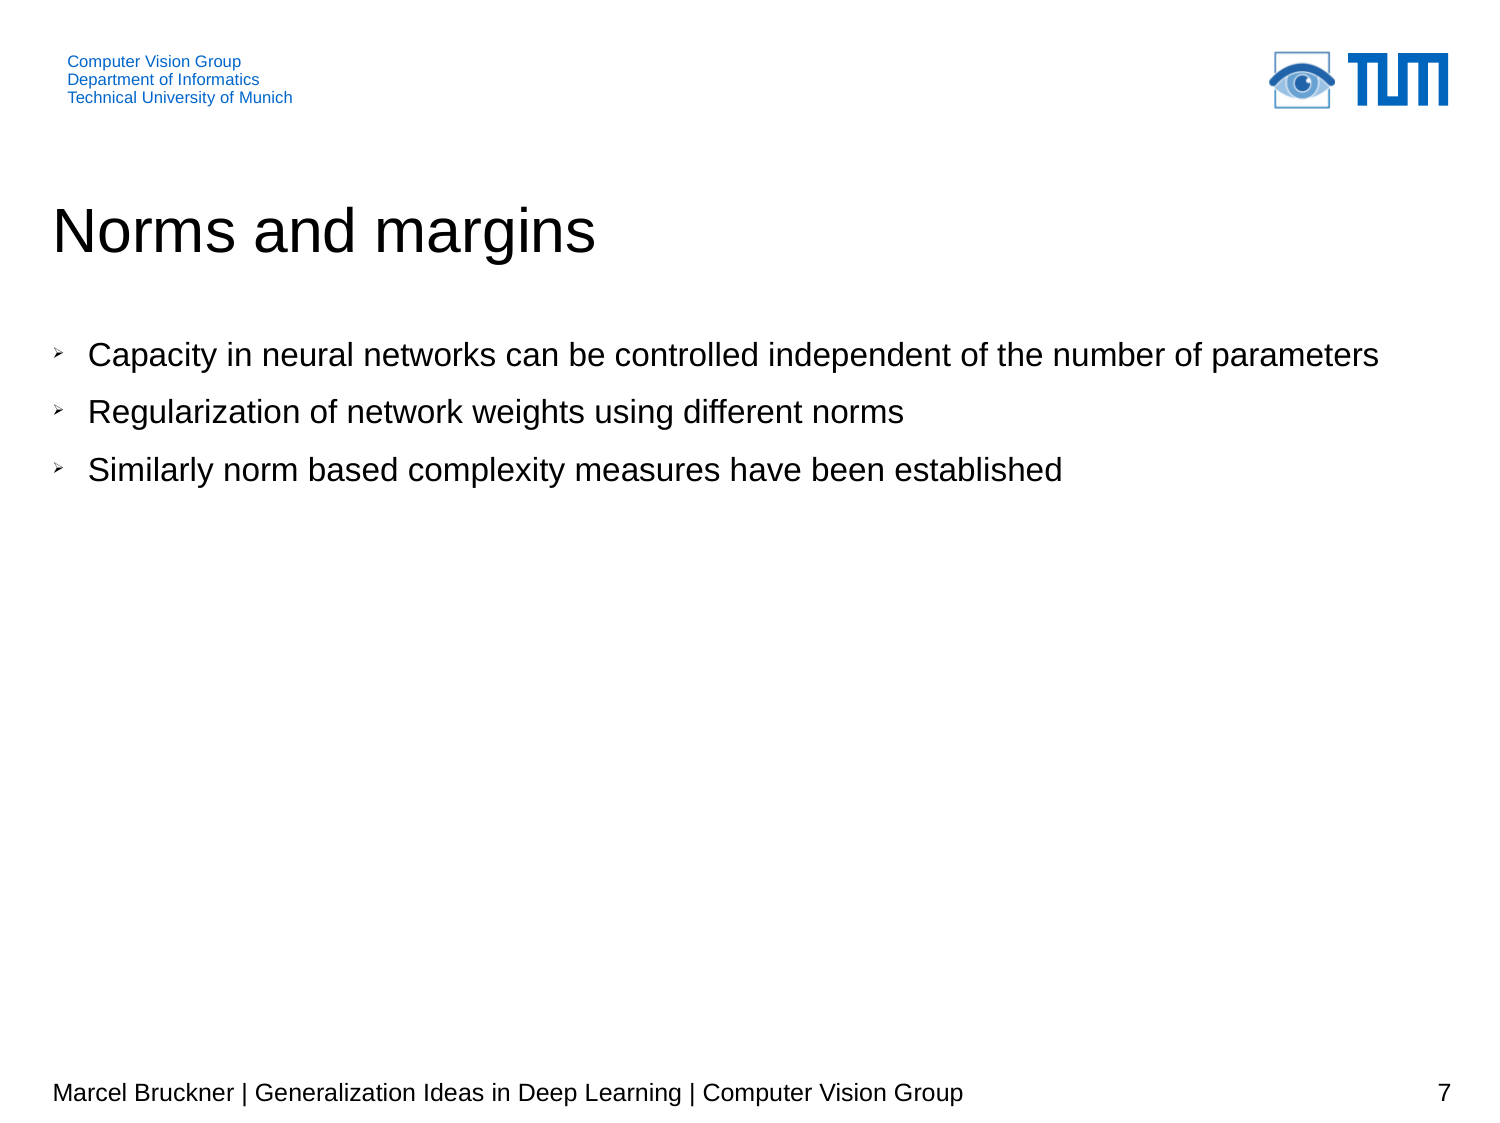

# Norms and margins
Capacity in neural networks can be controlled independent of the number of parameters
Regularization of network weights using different norms
Similarly norm based complexity measures have been established
Marcel Bruckner | Generalization Ideas in Deep Learning | Computer Vision Group
7